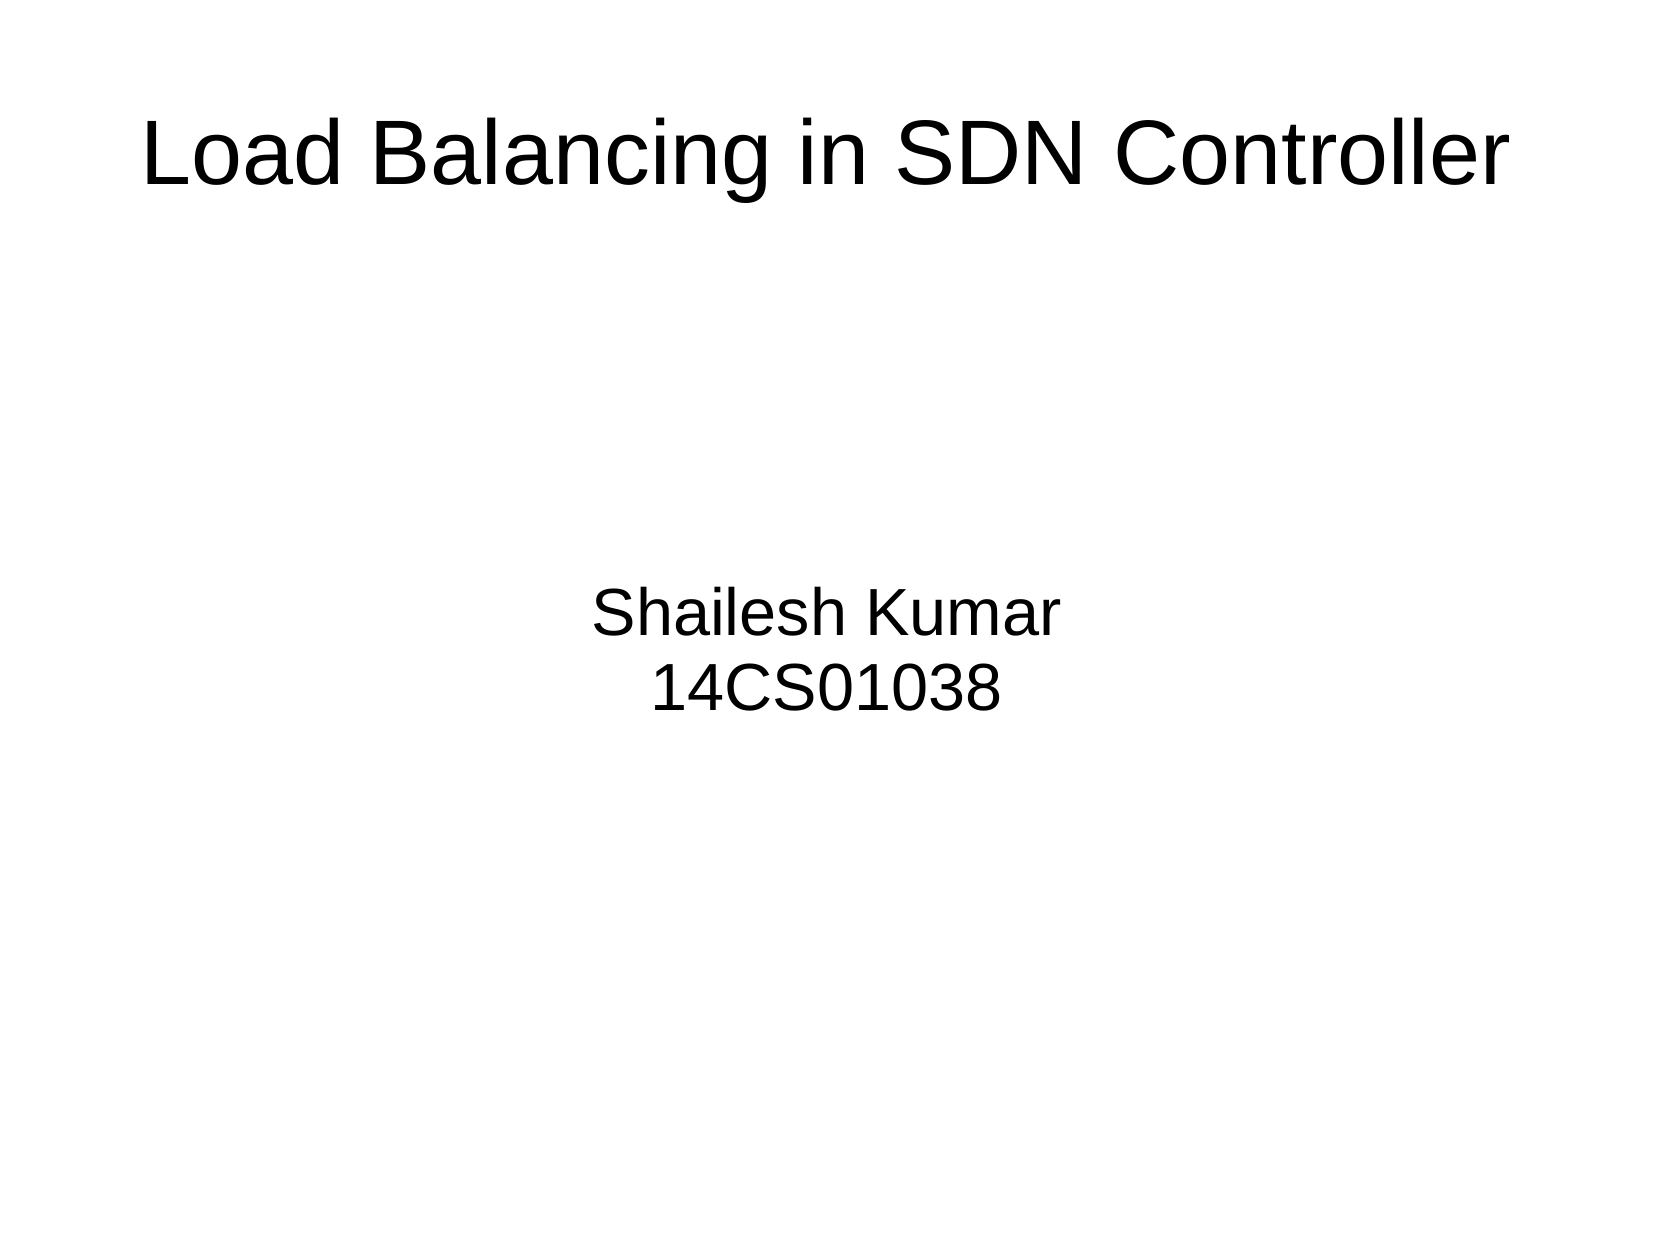

# Load Balancing in SDN Controller
Shailesh Kumar
14CS01038